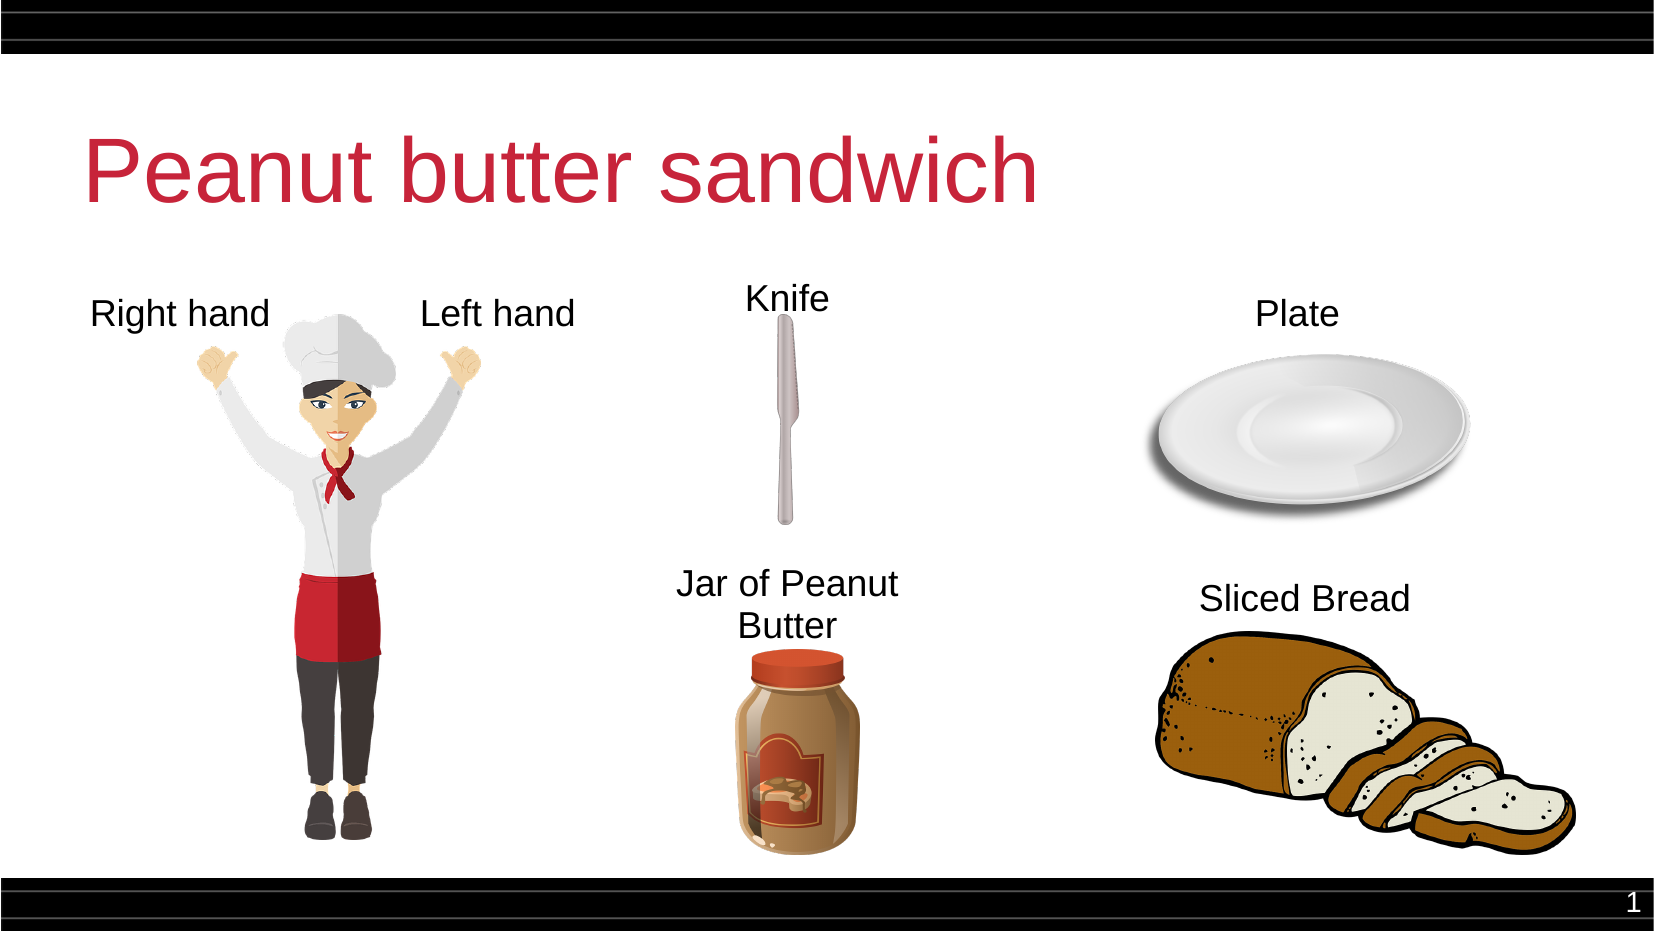

# Peanut butter sandwich
Knife
Right hand
Left hand
Plate
Jar of Peanut Butter
Sliced Bread